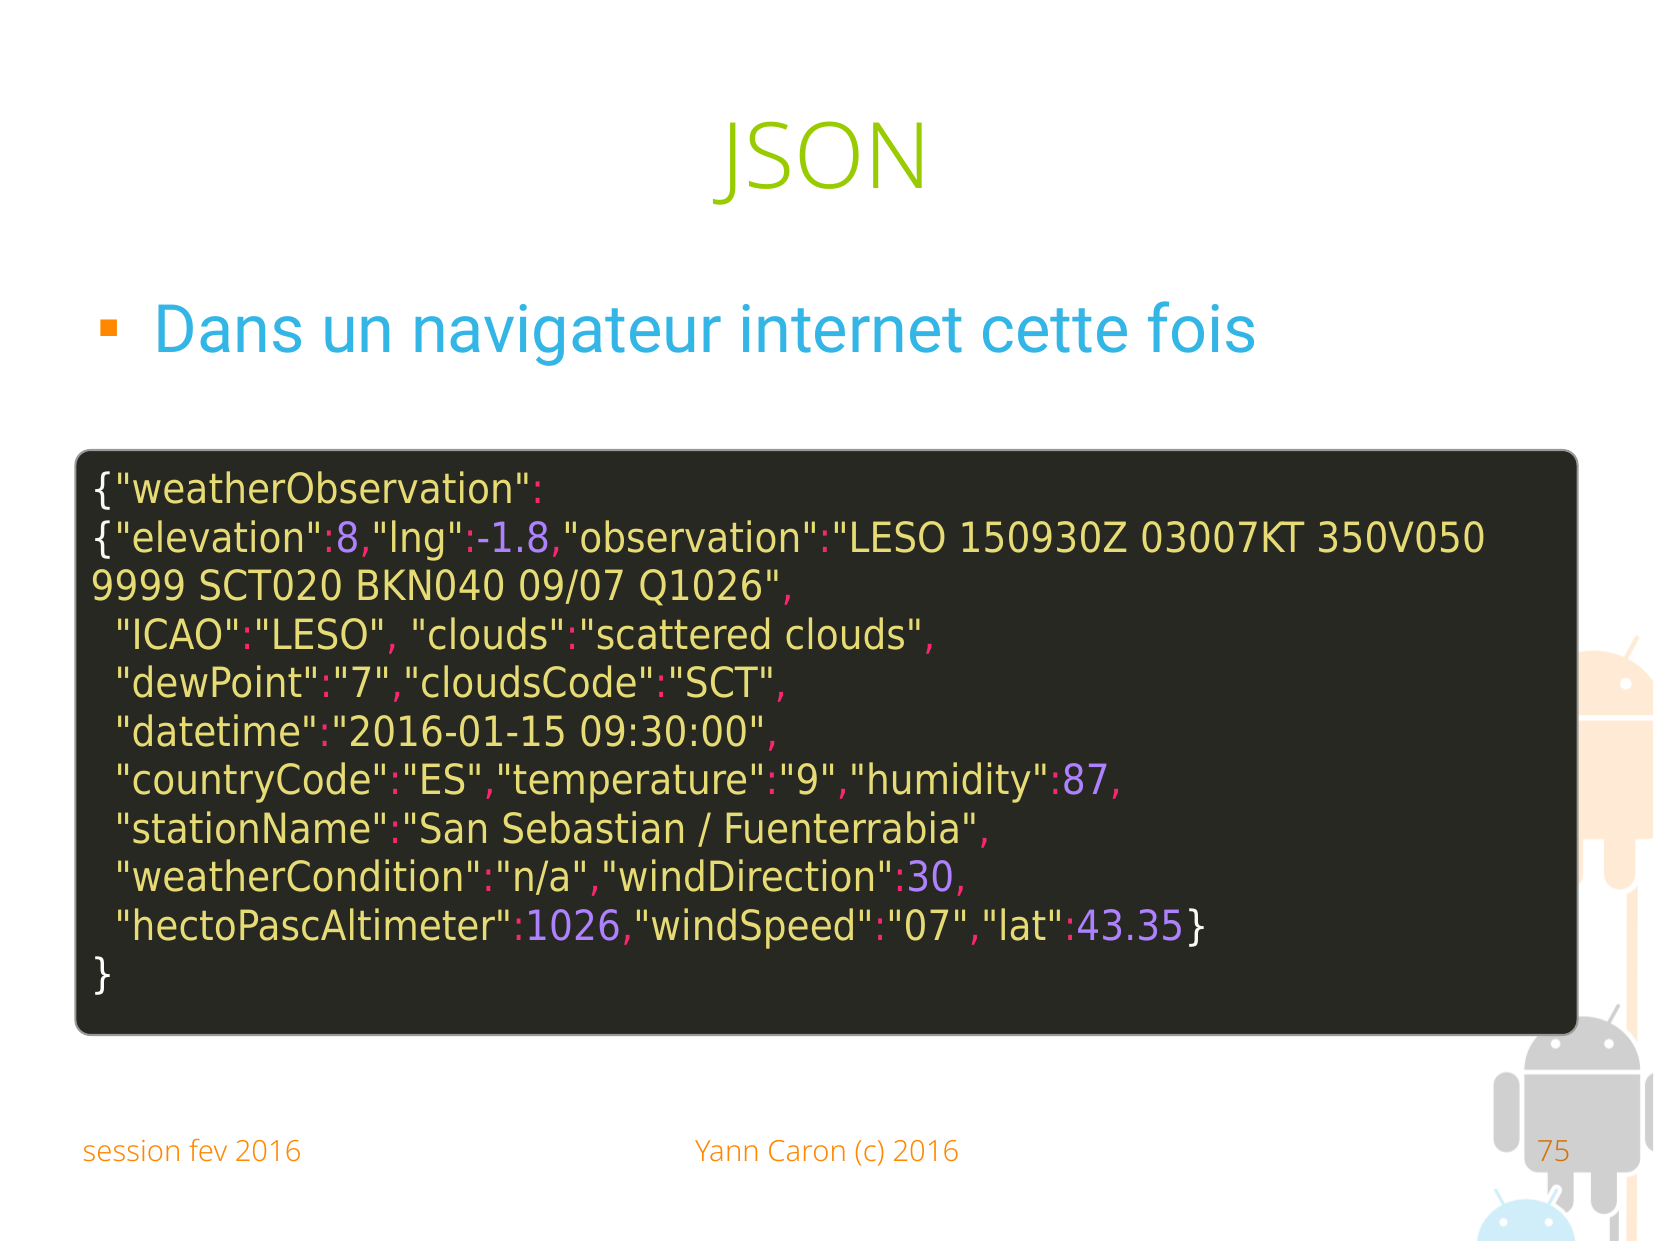

# JSON
Dans un navigateur internet cette fois
{"weatherObservation":
{"elevation":8,"lng":-1.8,"observation":"LESO 150930Z 03007KT 350V050 9999 SCT020 BKN040 09/07 Q1026",
 "ICAO":"LESO", "clouds":"scattered clouds",
 "dewPoint":"7","cloudsCode":"SCT",
 "datetime":"2016-01-15 09:30:00",
 "countryCode":"ES","temperature":"9","humidity":87,
 "stationName":"San Sebastian / Fuenterrabia",
 "weatherCondition":"n/a","windDirection":30,
 "hectoPascAltimeter":1026,"windSpeed":"07","lat":43.35}
}
session fev 2016
Yann Caron (c) 2016
75